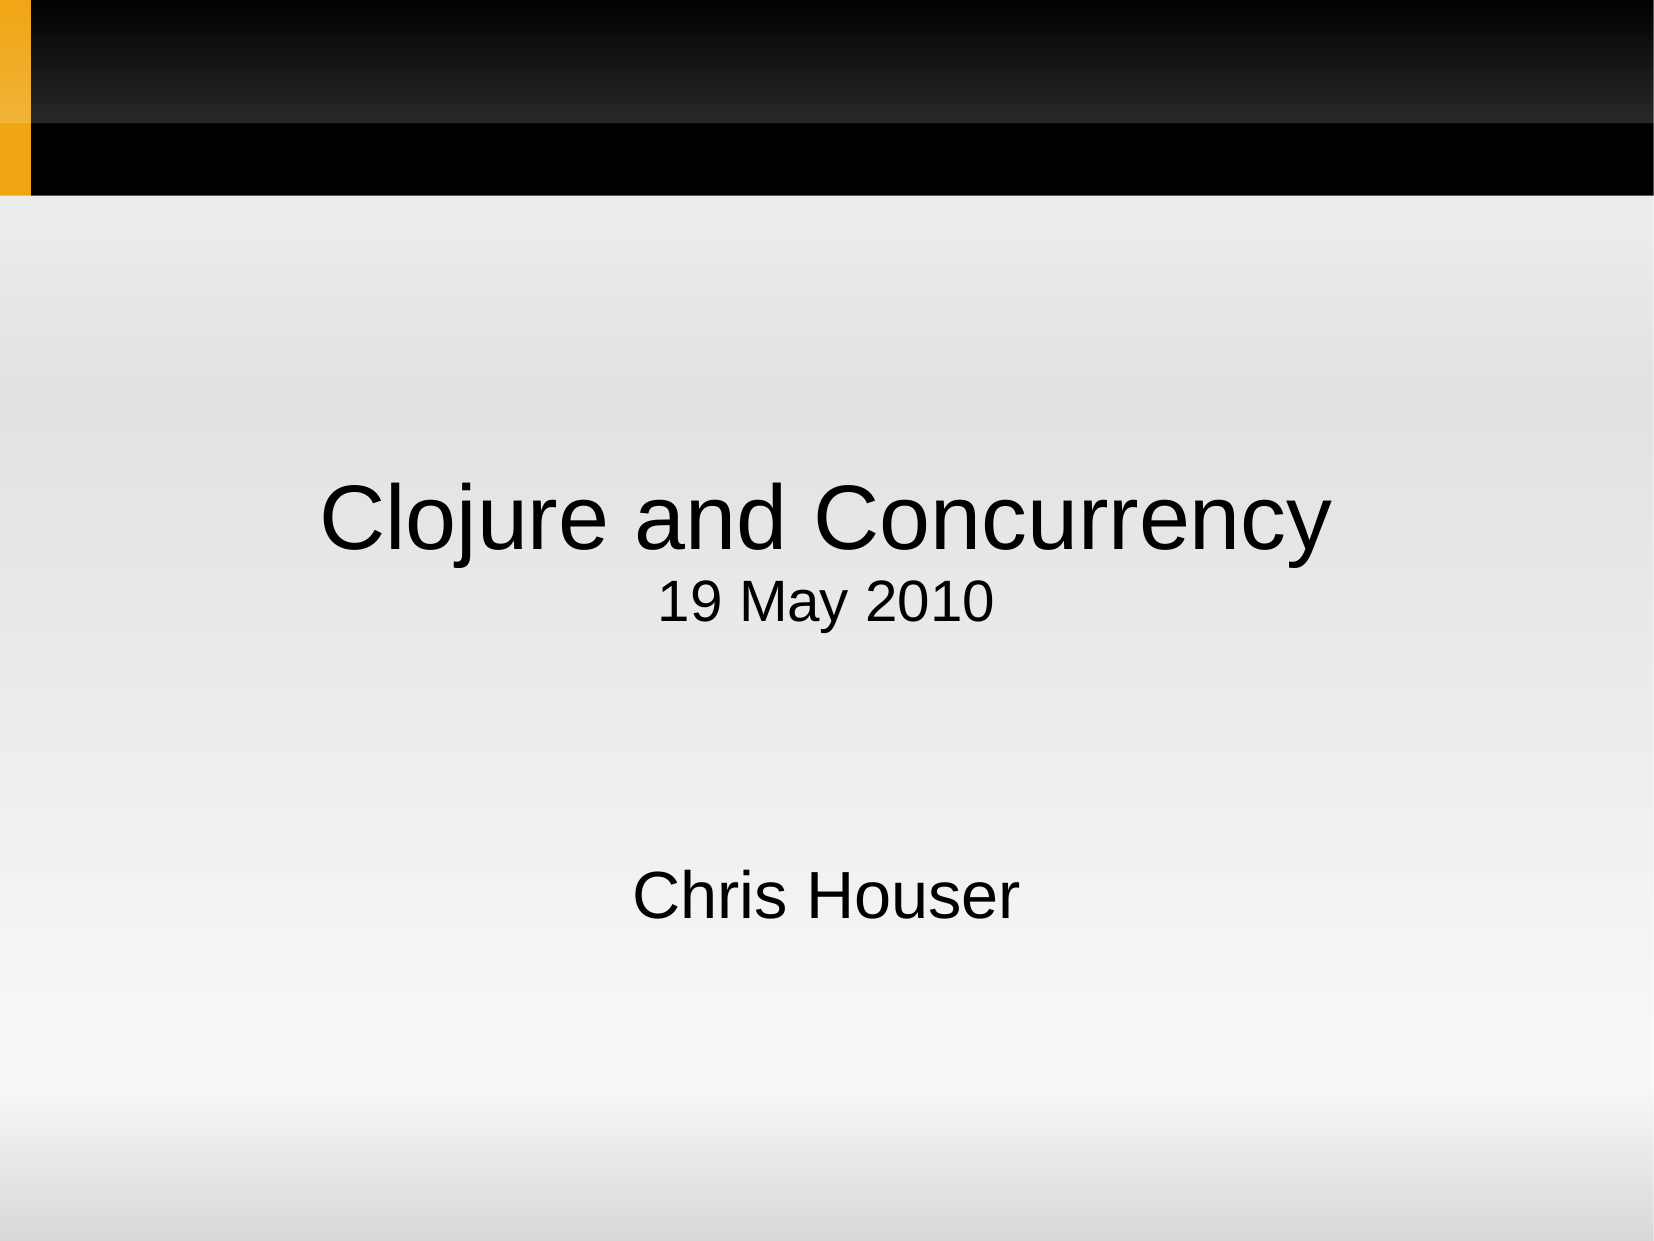

#
Clojure and Concurrency
19 May 2010
Chris Houser